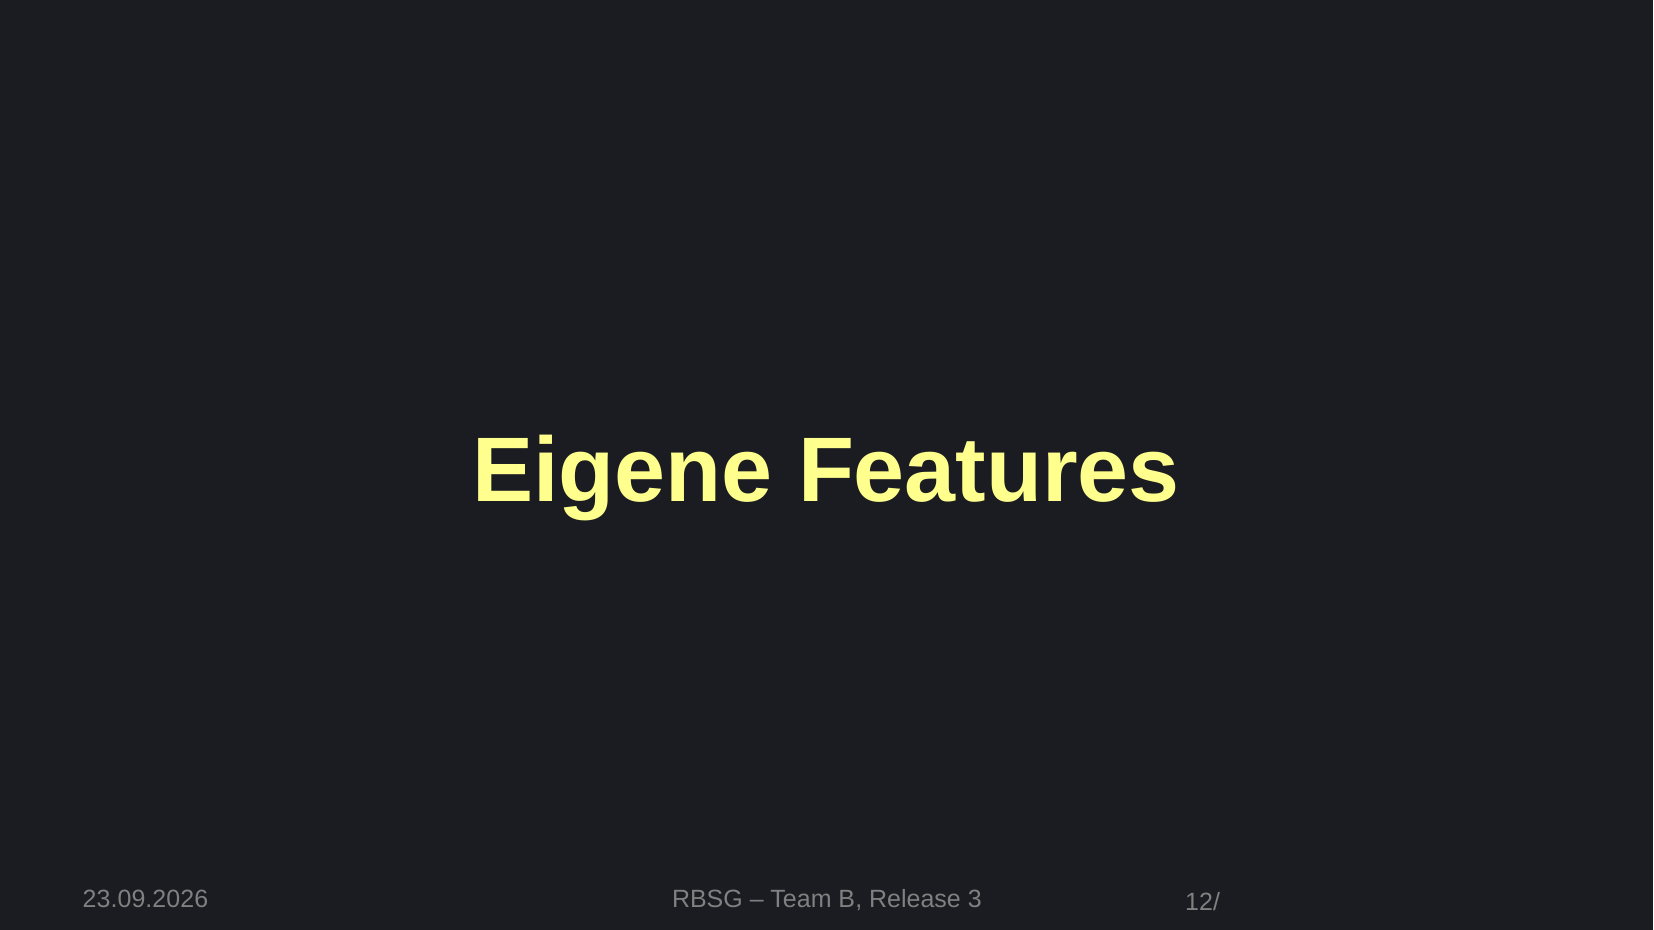

# Eigene Features
RBSG – Team B, Release 3